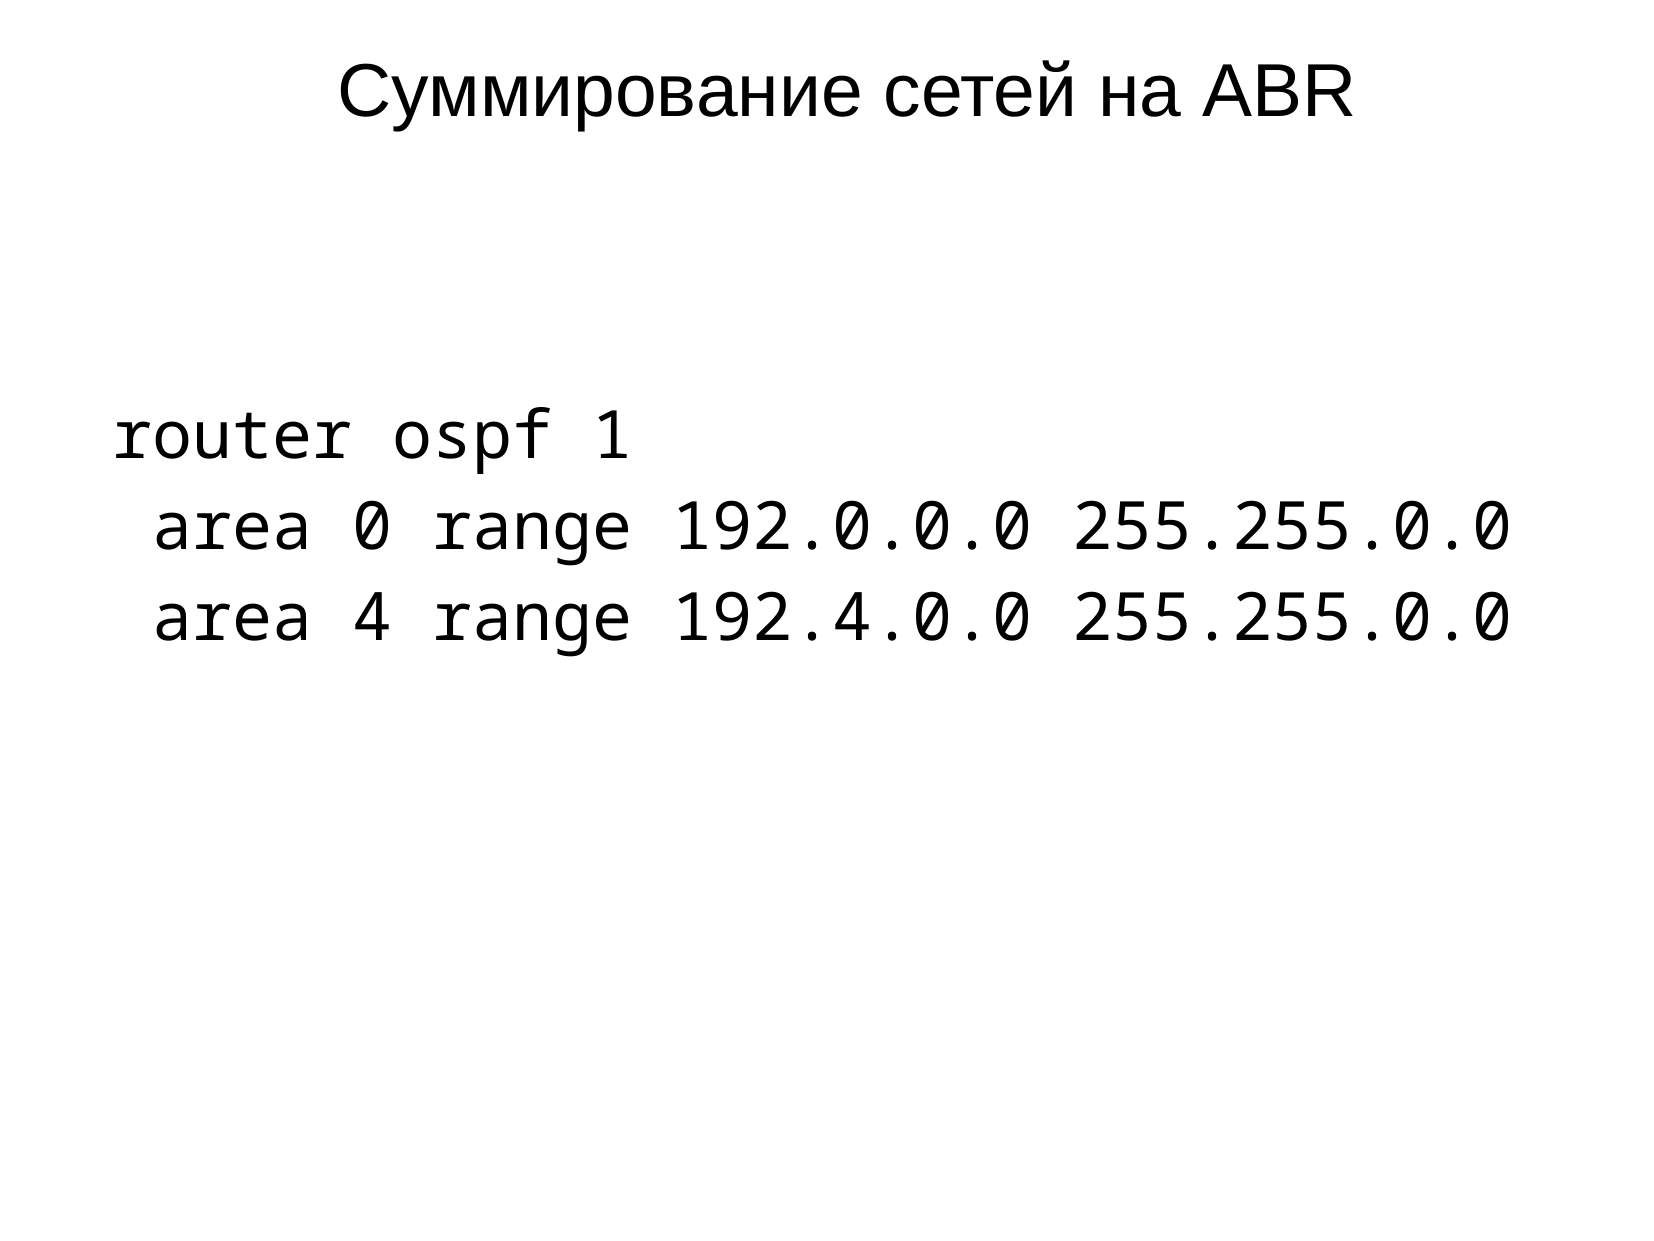

# Суммирование сетей на ABR
router ospf 1
 area 0 range 192.0.0.0 255.255.0.0
 area 4 range 192.4.0.0 255.255.0.0